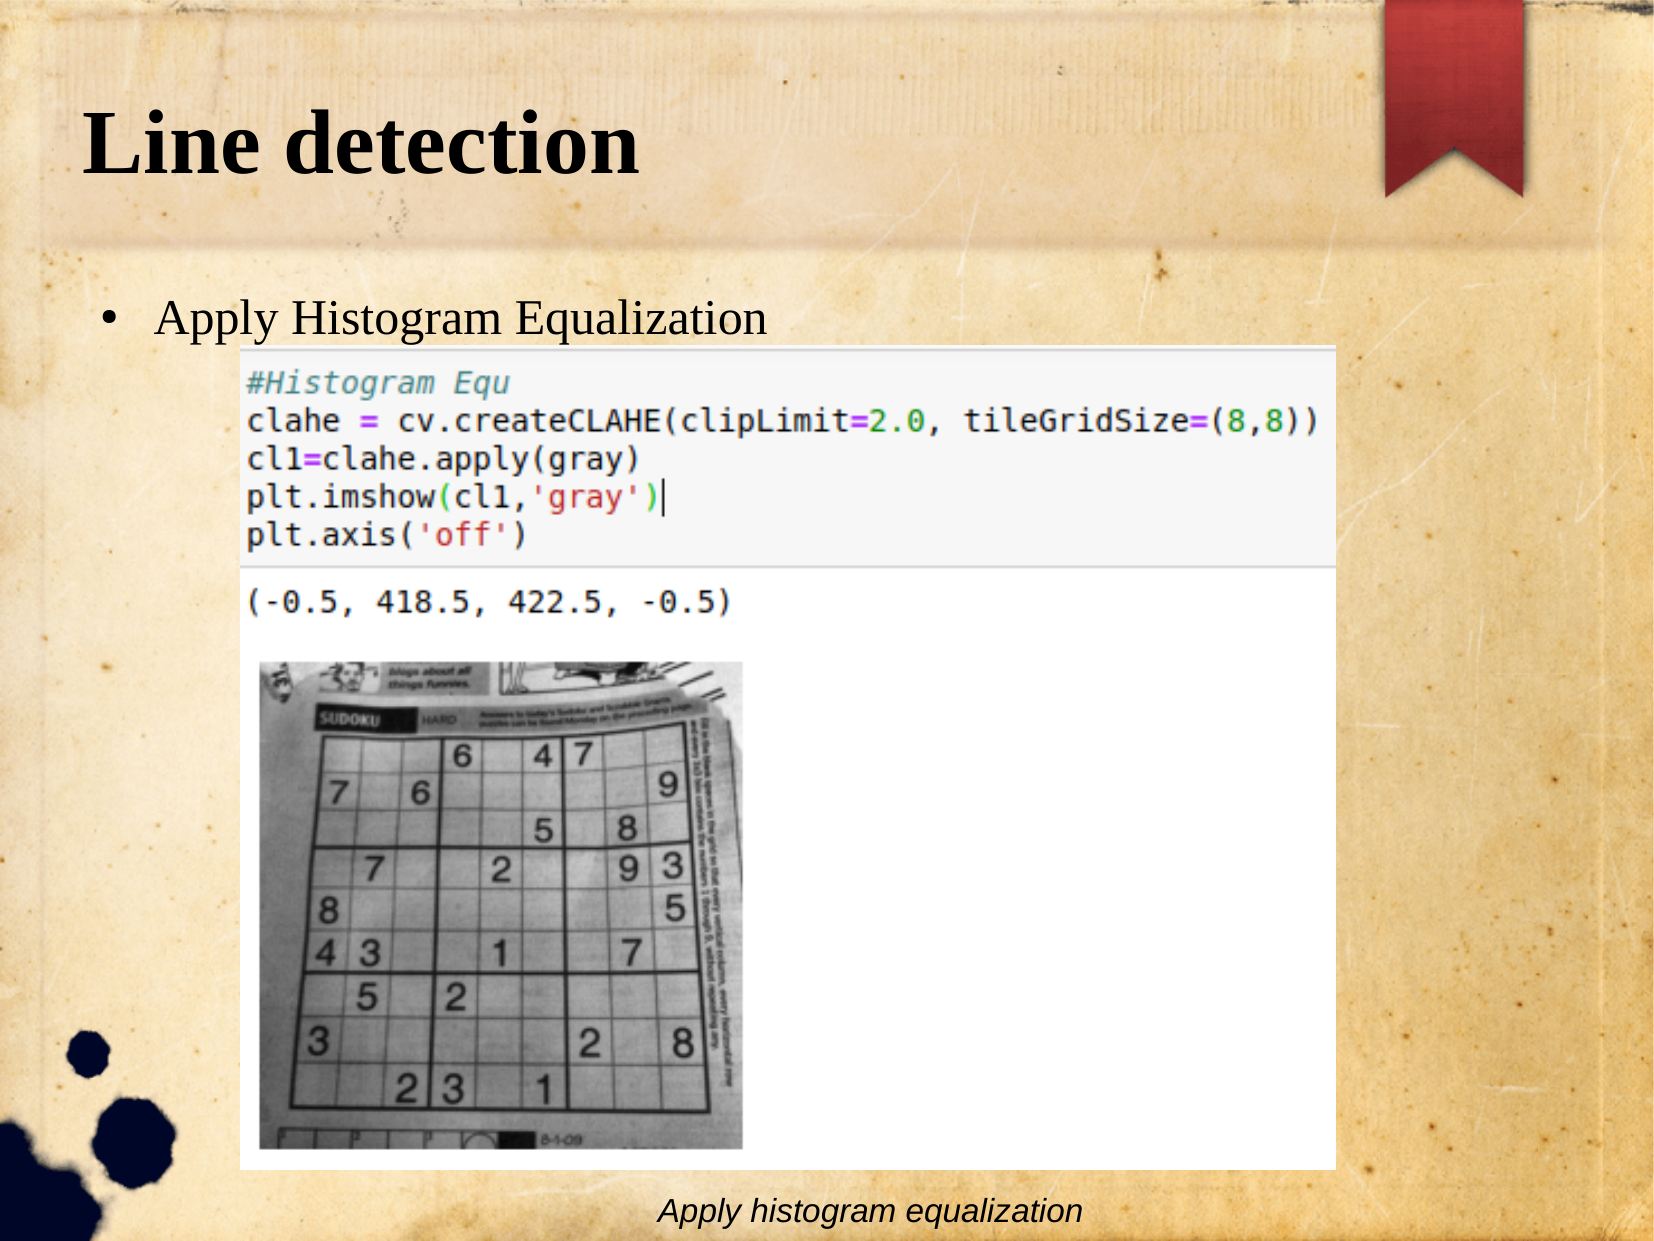

# Line detection
Apply Histogram Equalization
Apply histogram equalization